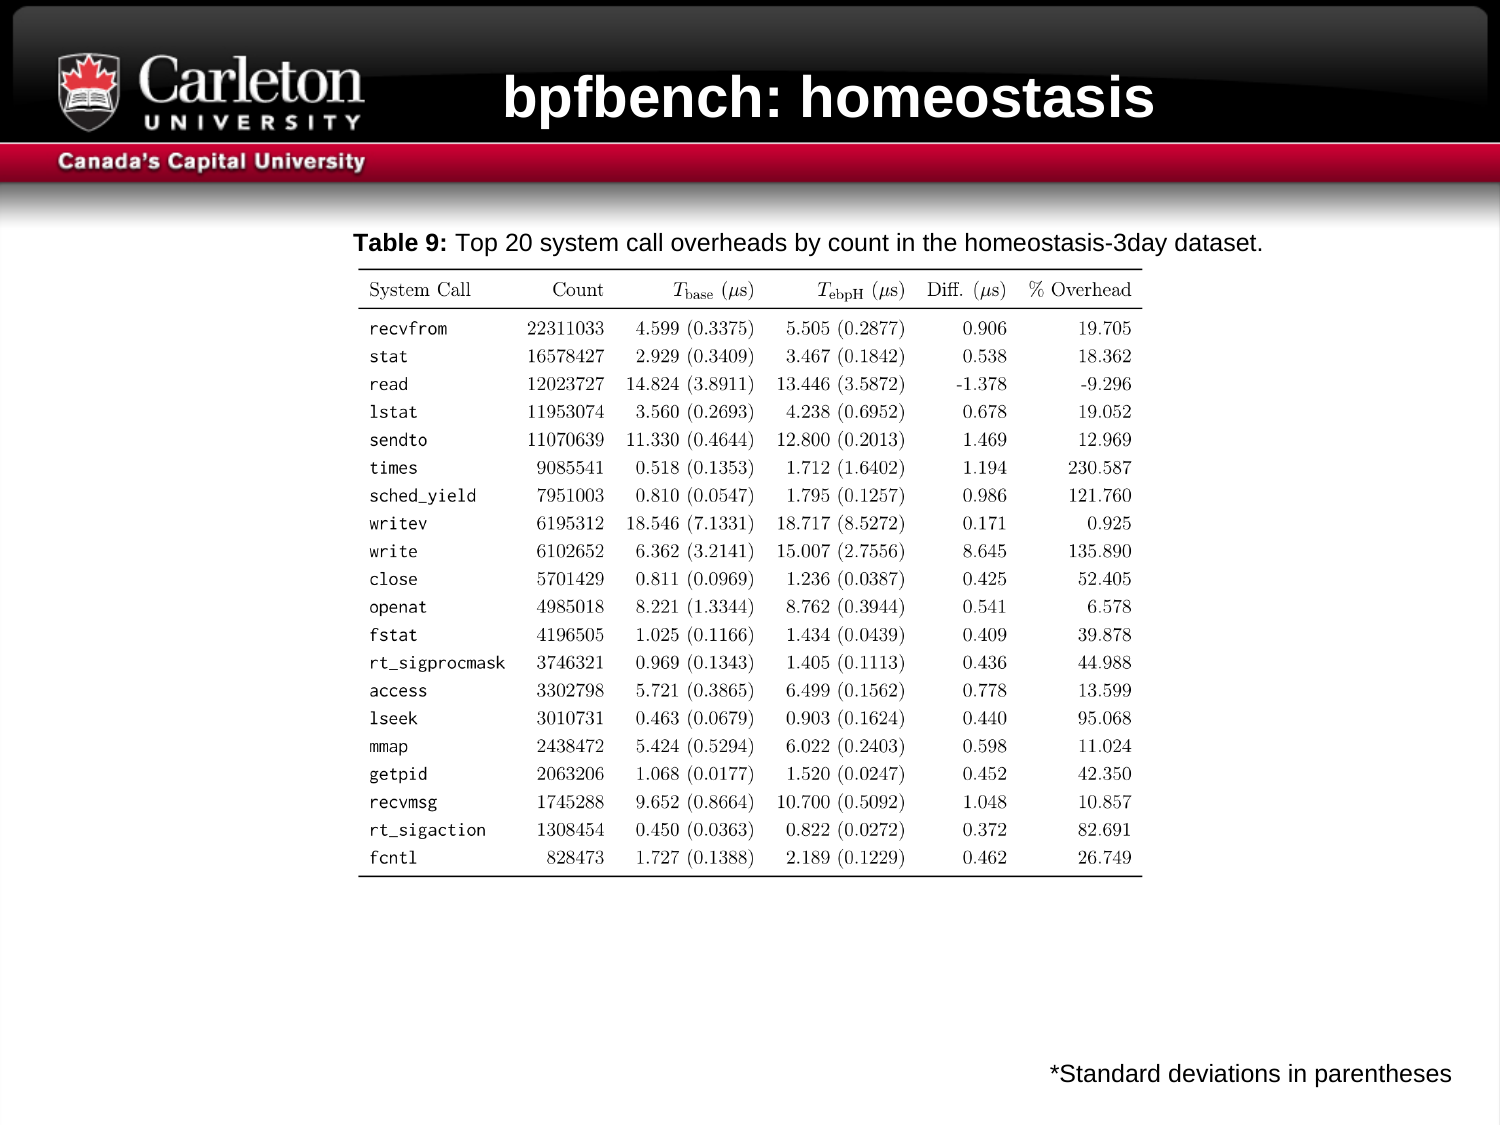

# bpfbench: homeostasis
Table 9: Top 20 system call overheads by count in the homeostasis-3day dataset.
*Standard deviations in parentheses